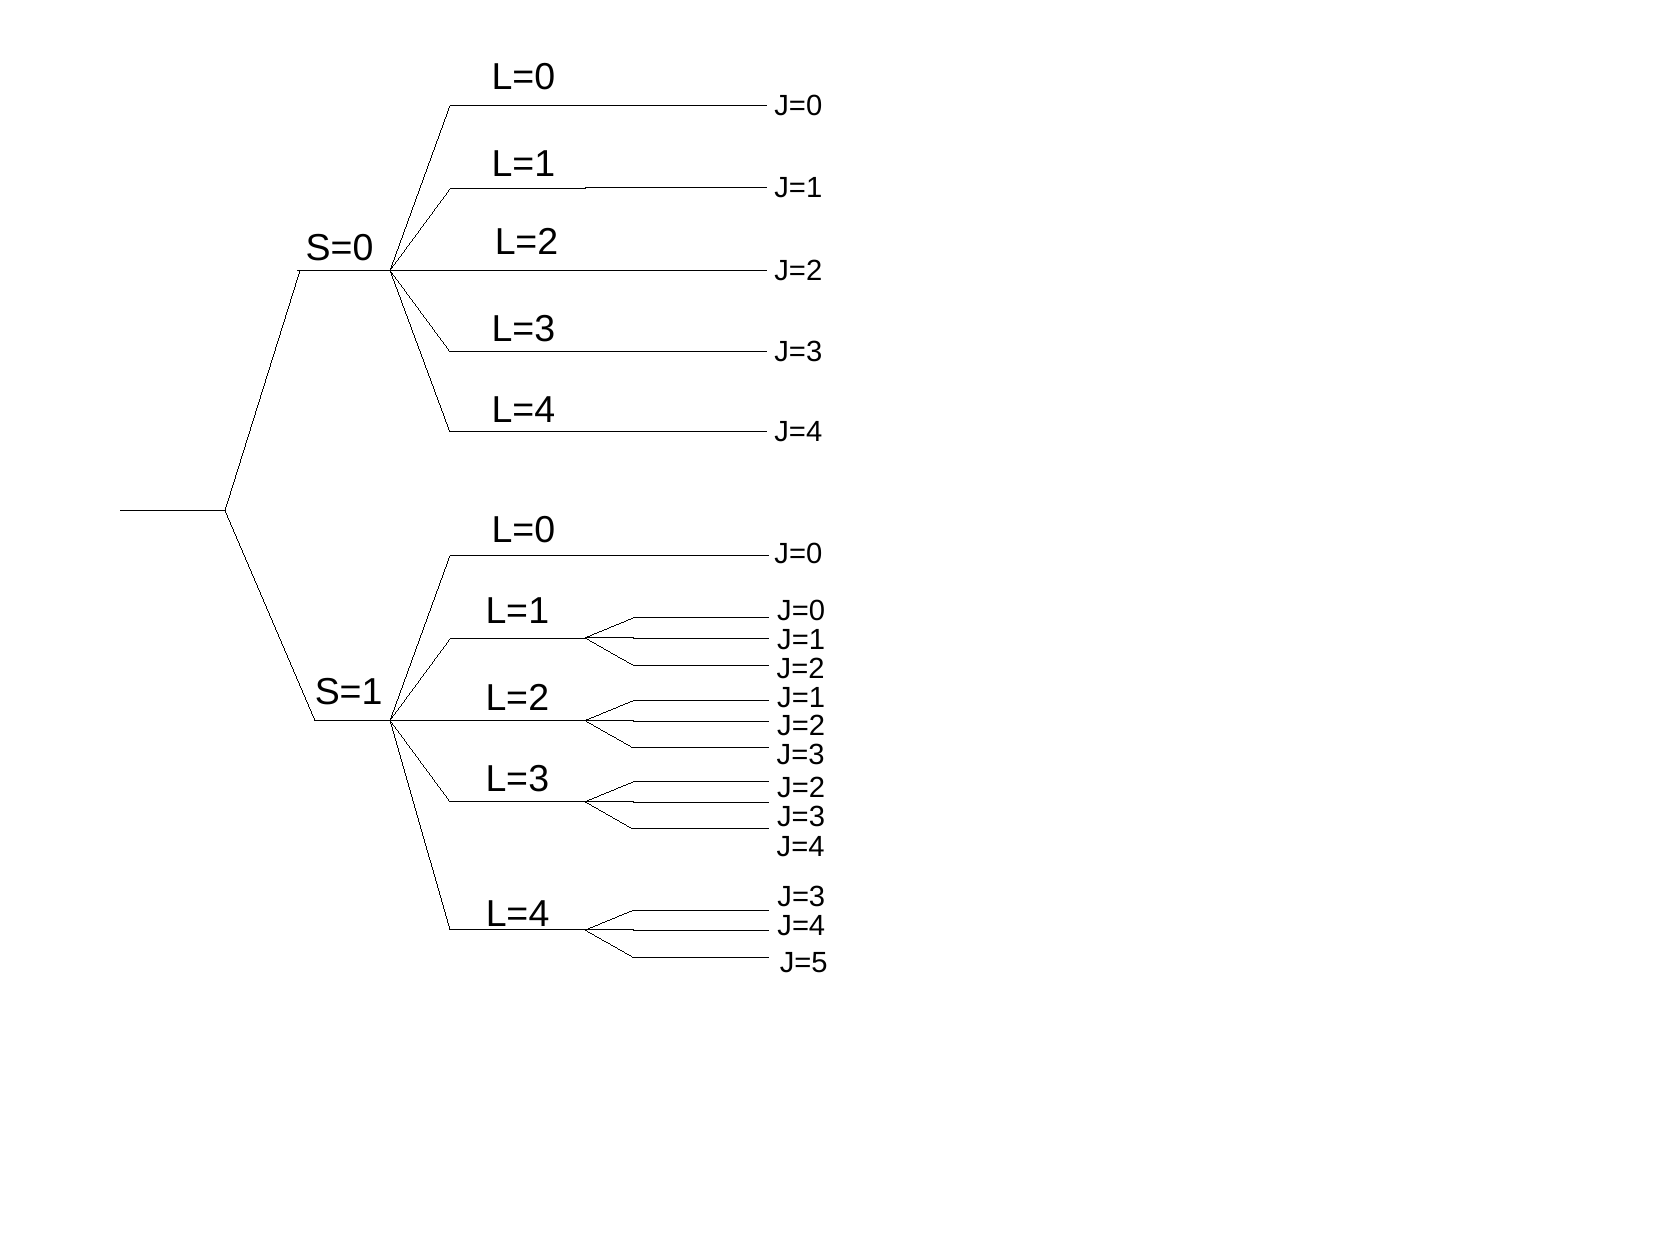

L=0
J=0
L=1
J=1
L=2
S=0
J=2
L=3
J=3
L=4
J=4
L=0
J=0
L=1
J=0
J=1
J=2
S=1
L=2
J=1
J=2
J=3
L=3
J=2
J=3
J=4
J=3
L=4
J=4
J=5